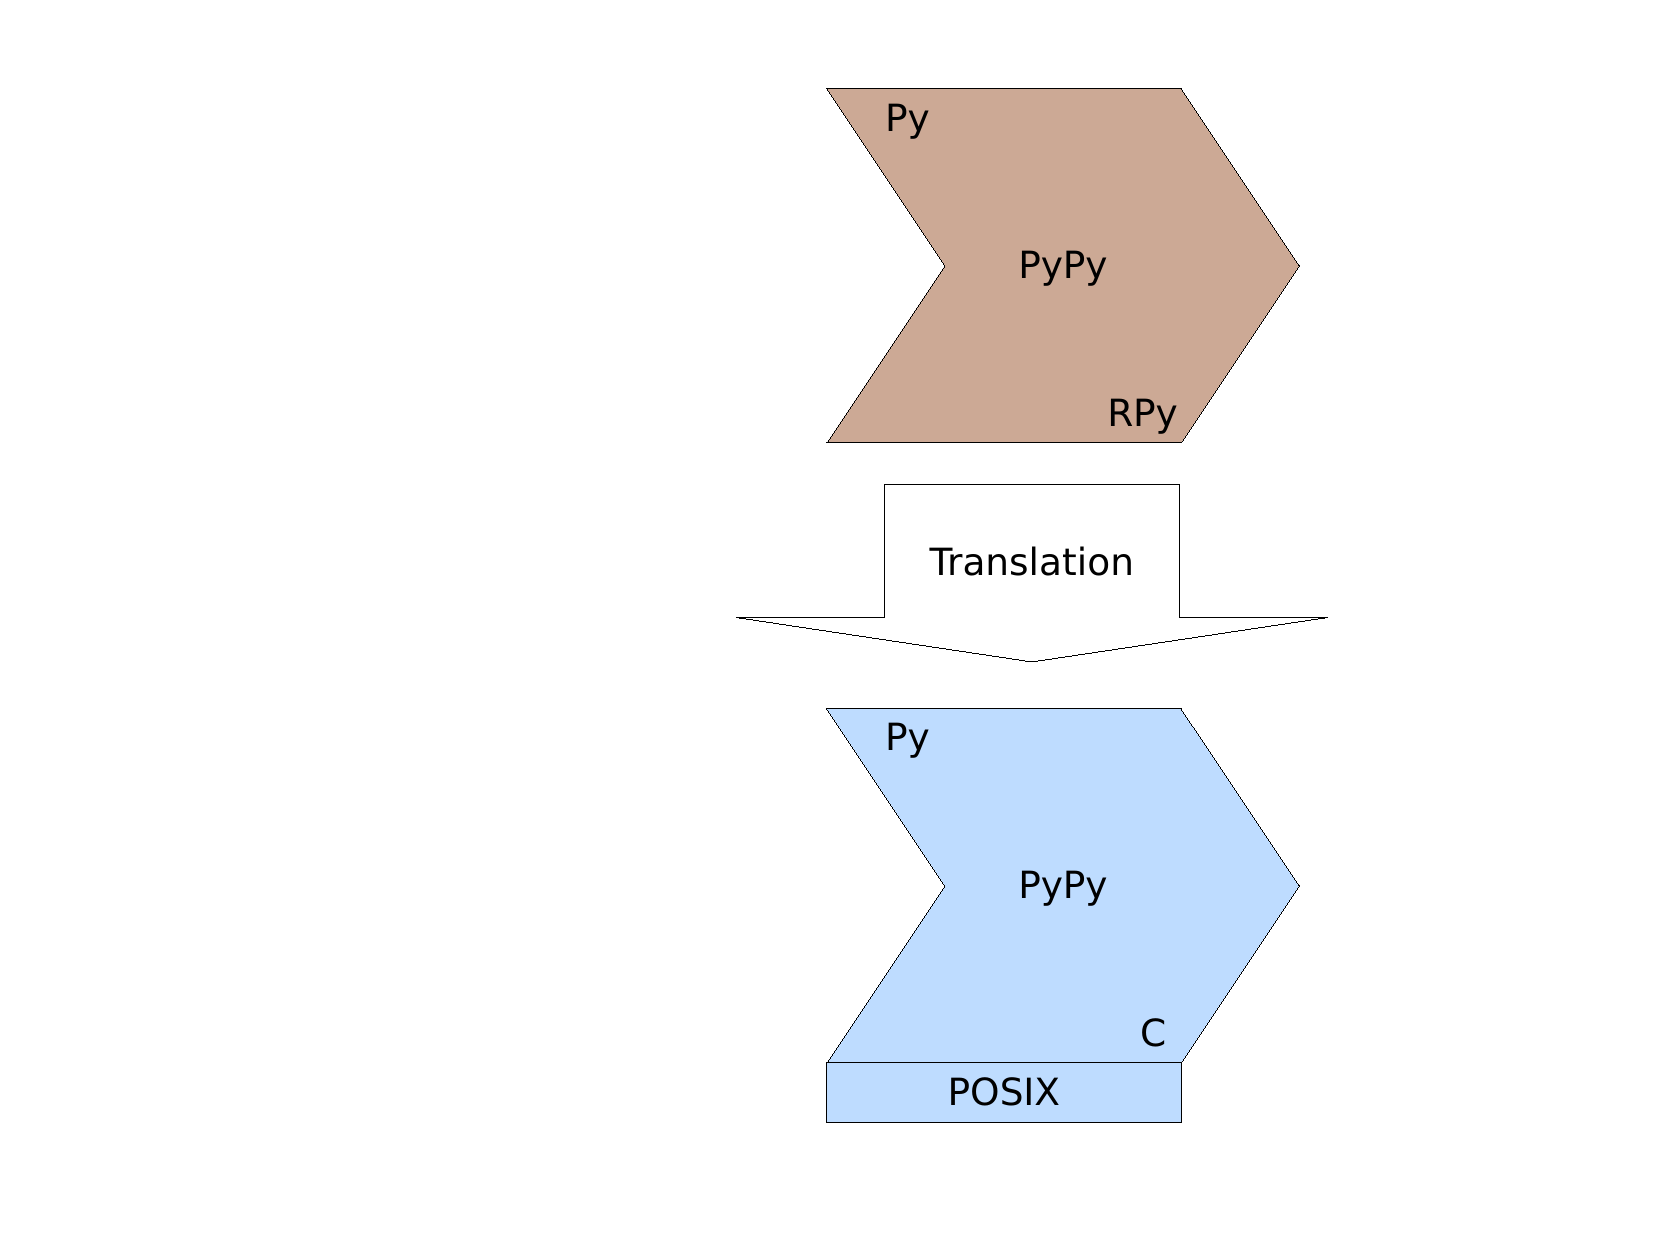

PyPy
Py
RPy
Translation
PyPy
Py
C
POSIX
POSIX
POSIX